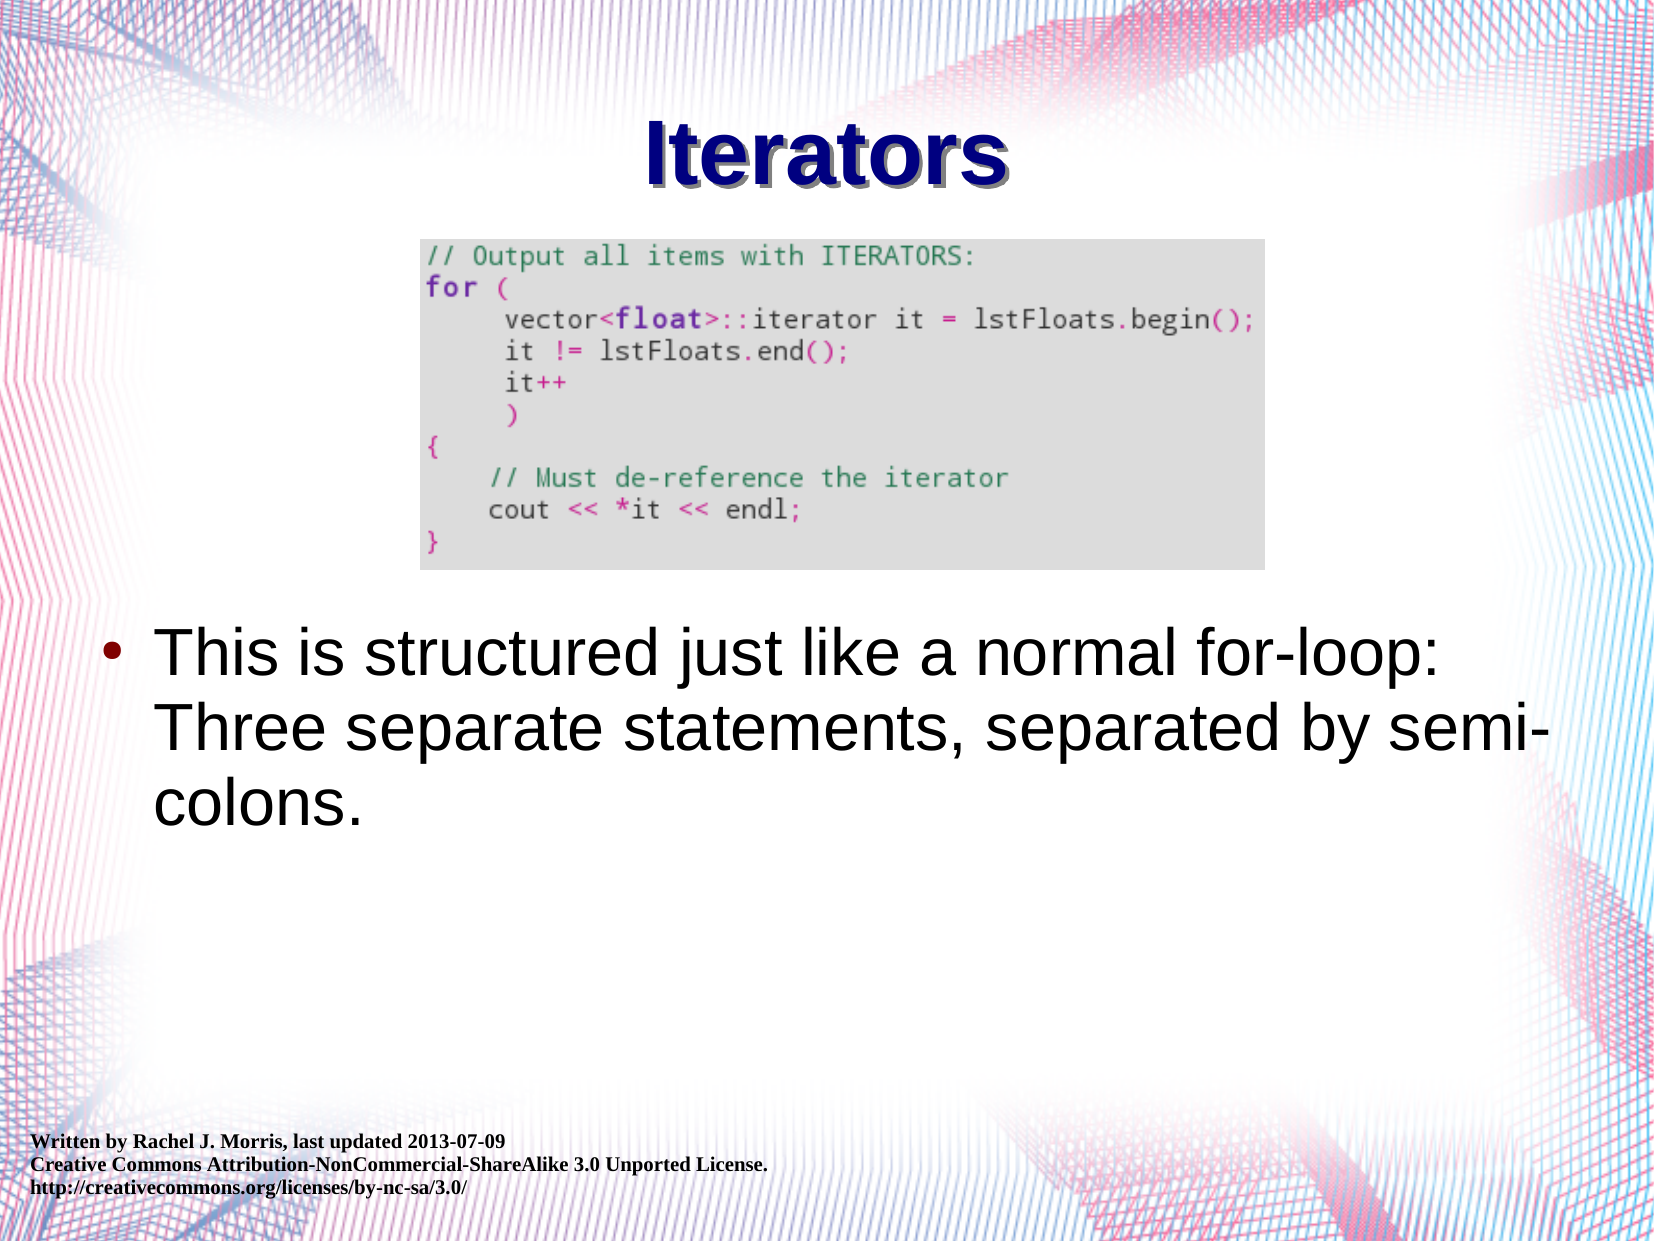

# Iterators
This is structured just like a normal for-loop: Three separate statements, separated by semi-colons.